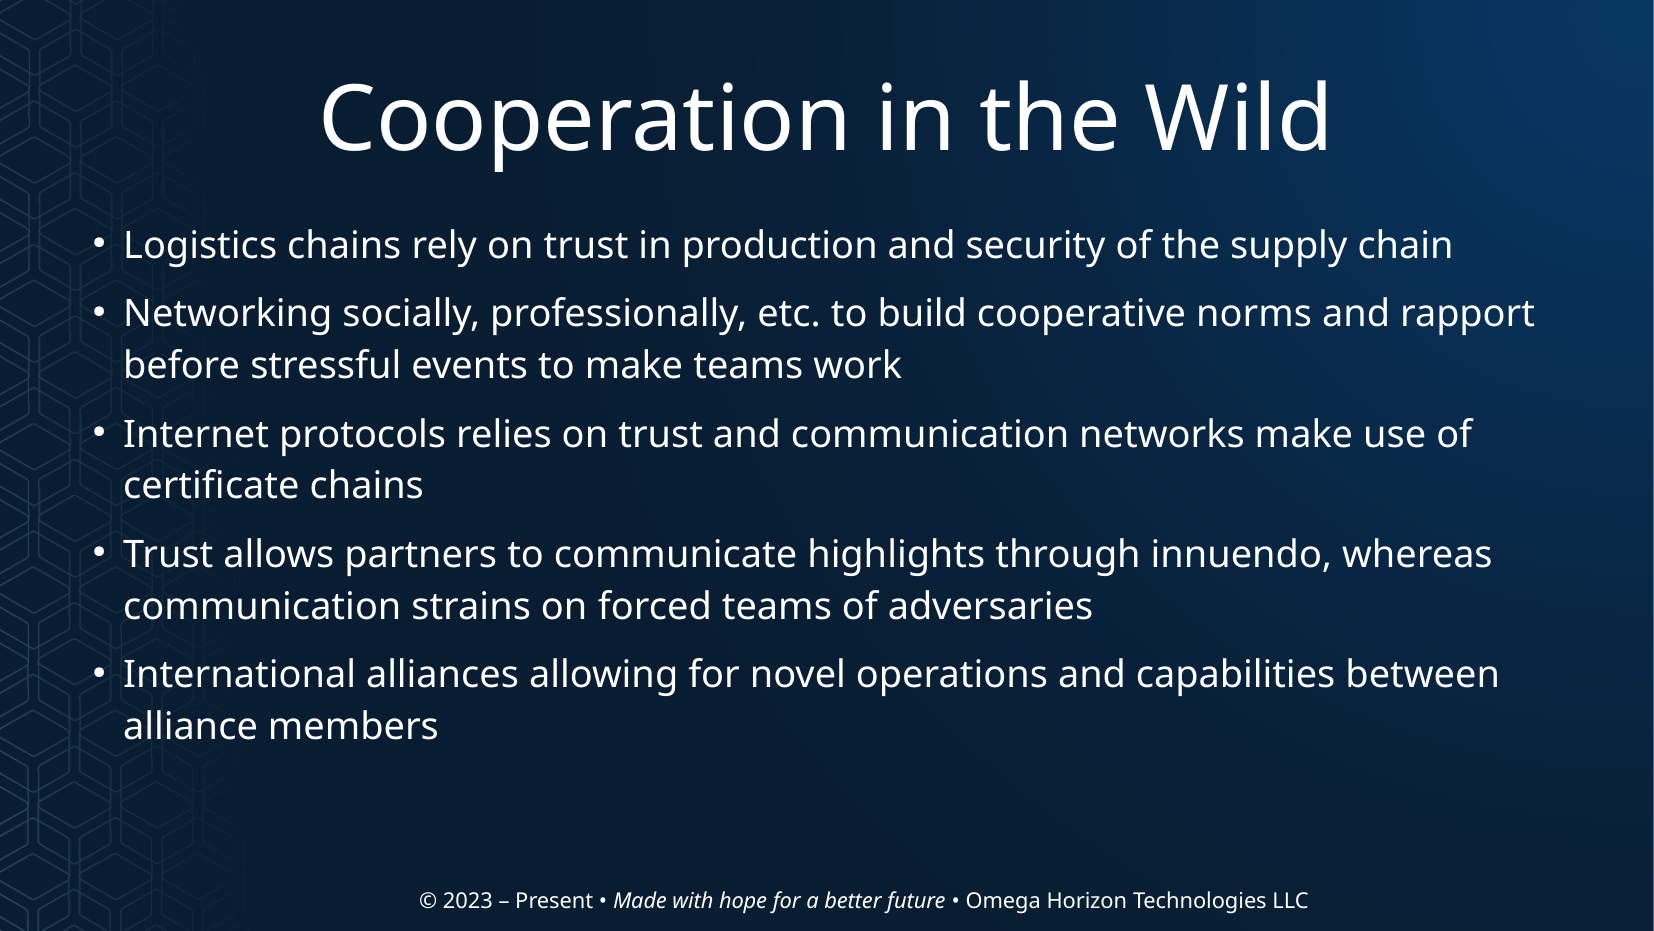

# Cooperation in the Wild
Logistics chains rely on trust in production and security of the supply chain
Networking socially, professionally, etc. to build cooperative norms and rapport before stressful events to make teams work
Internet protocols relies on trust and communication networks make use of certificate chains
Trust allows partners to communicate highlights through innuendo, whereas communication strains on forced teams of adversaries
International alliances allowing for novel operations and capabilities between alliance members